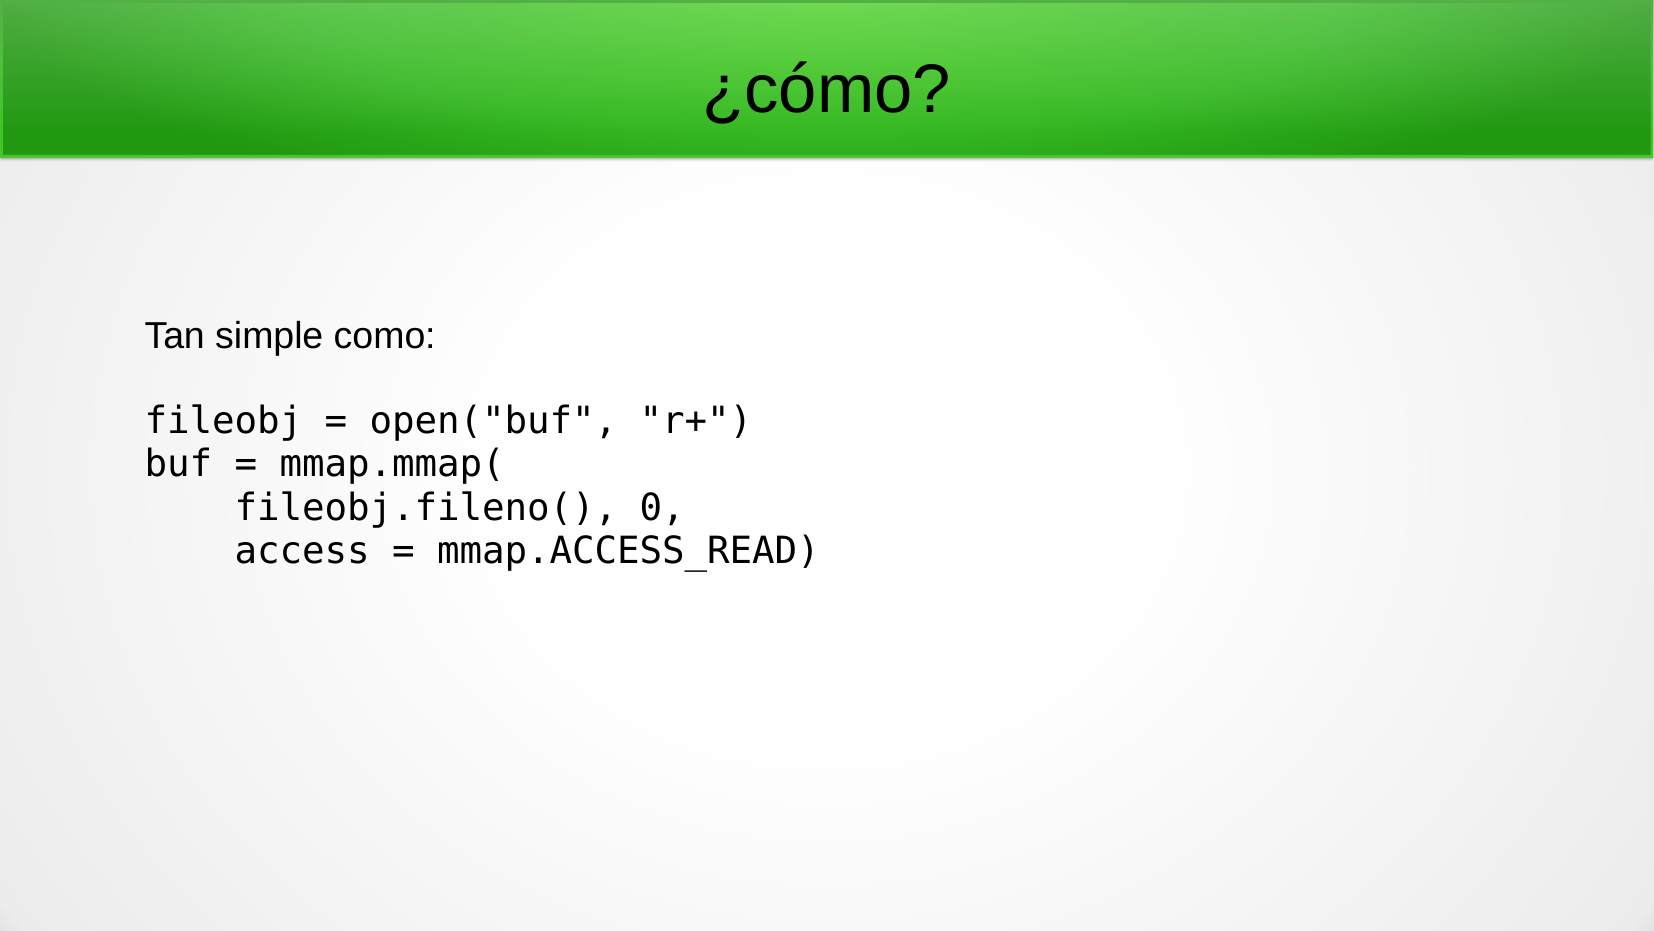

# ¿cómo?
Tan simple como:
fileobj = open("buf", "r+")
buf = mmap.mmap(
 fileobj.fileno(), 0,
 access = mmap.ACCESS_READ)